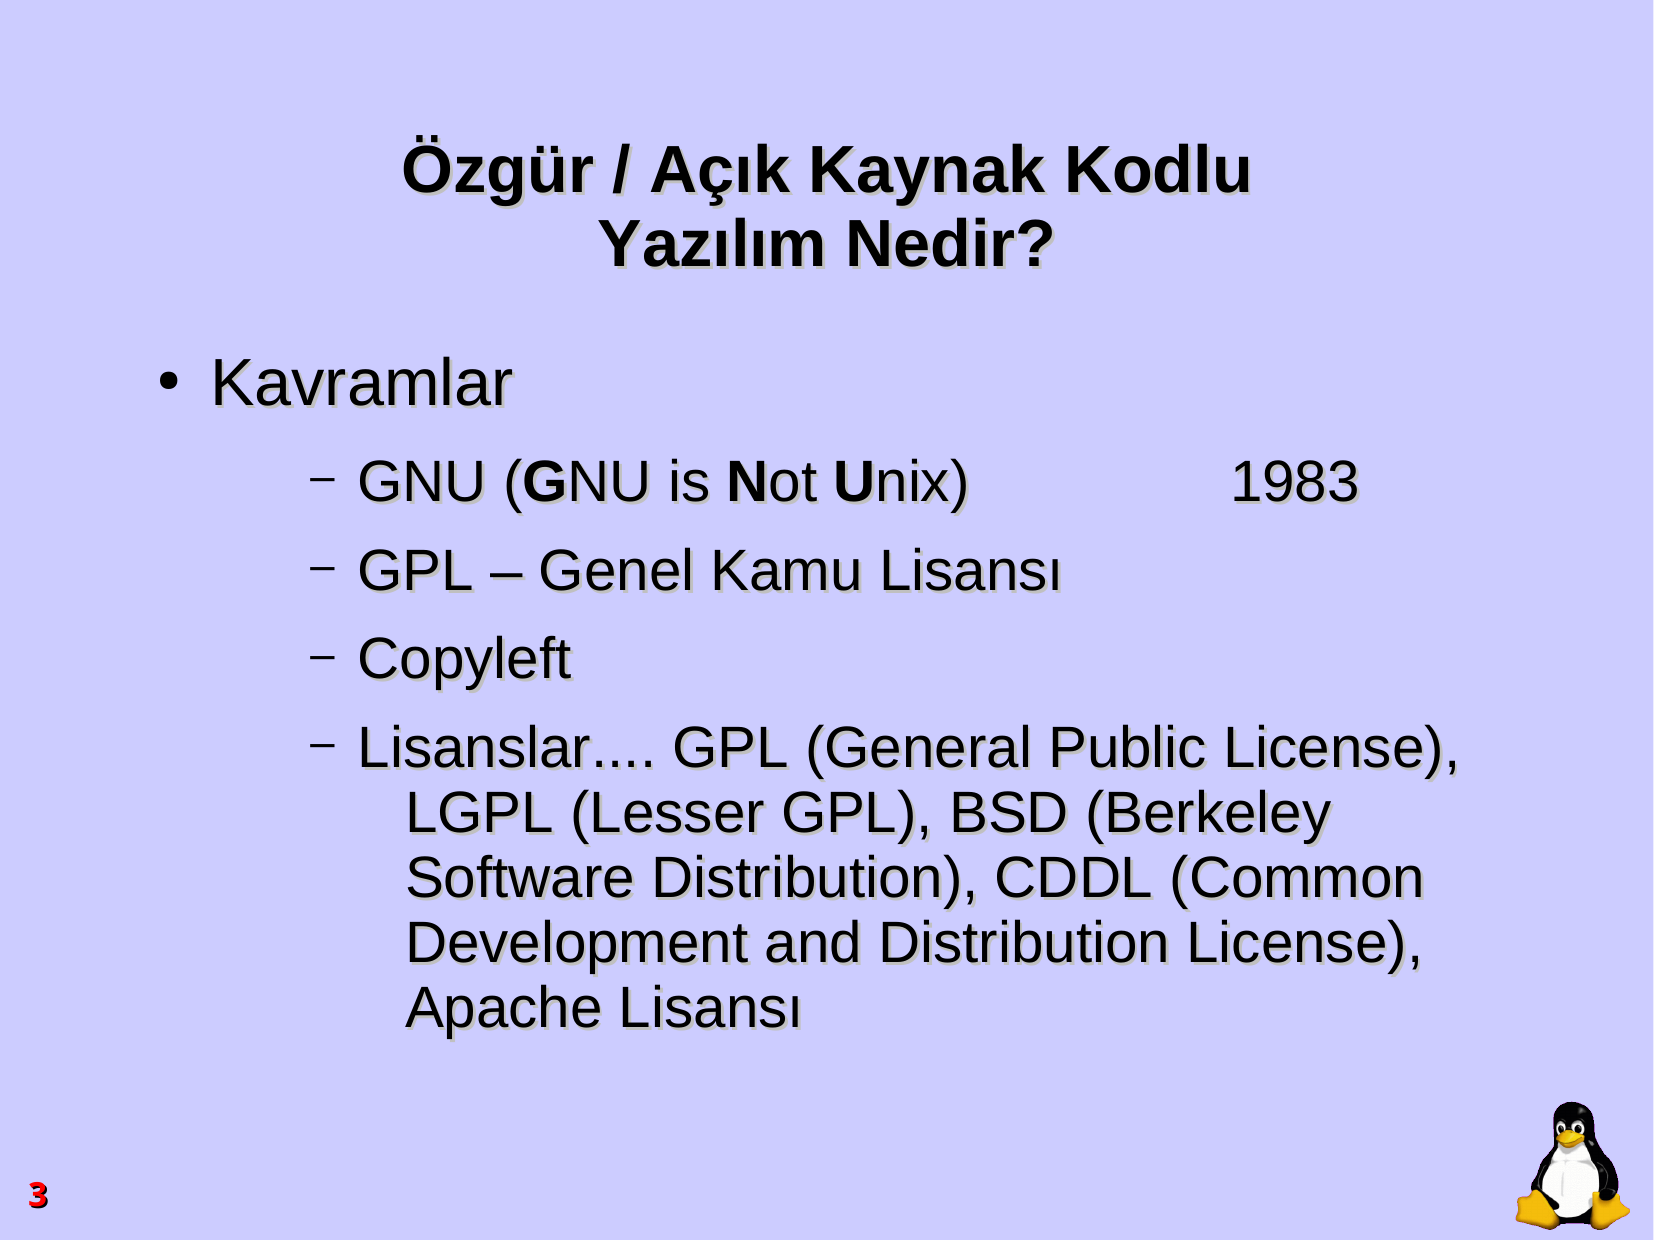

# Özgür / Açık Kaynak Kodlu Yazılım Nedir?
Kavramlar
GNU (GNU is Not Unix) 				1983
GPL – Genel Kamu Lisansı
Copyleft
Lisanslar.... GPL (General Public License), LGPL (Lesser GPL), BSD (Berkeley Software Distribution), CDDL (Common Development and Distribution License), Apache Lisansı